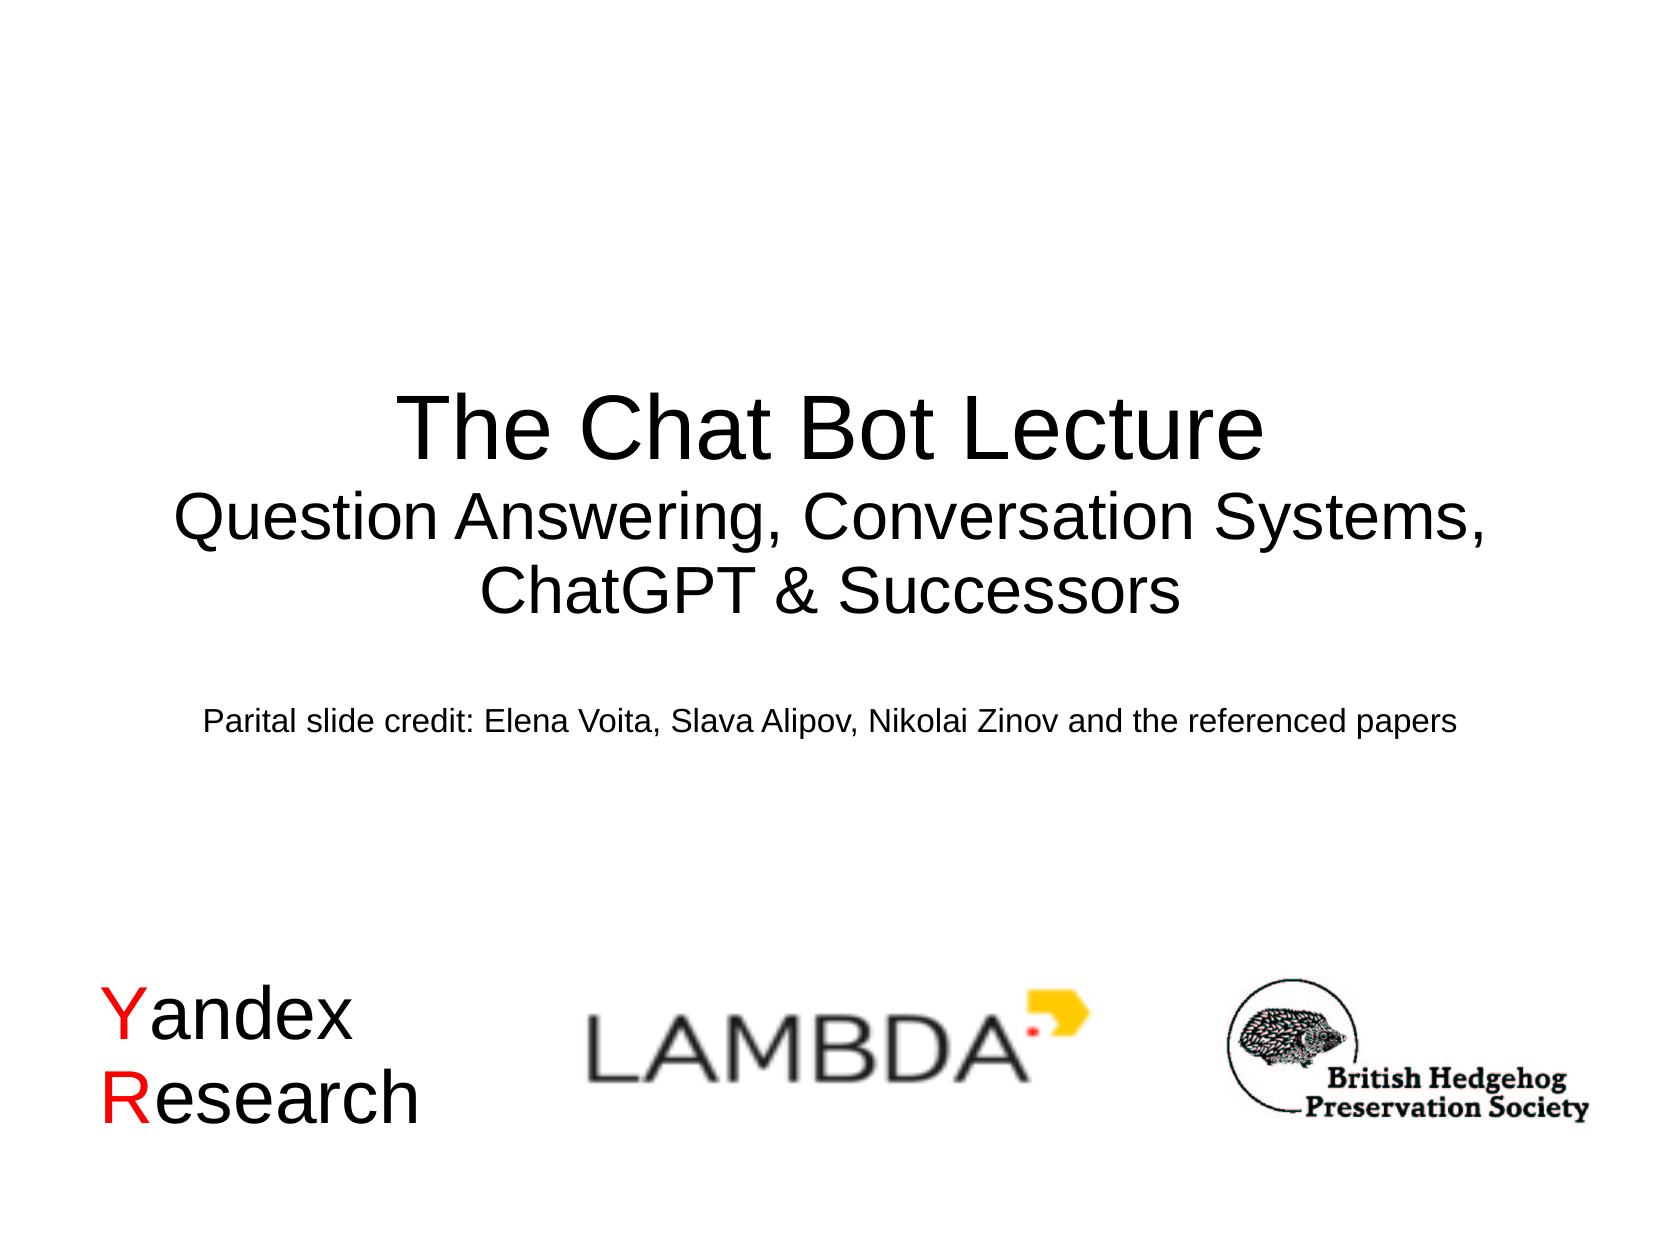

The Chat Bot Lecture
Question Answering, Conversation Systems,
ChatGPT & Successors
Parital slide credit: Elena Voita, Slava Alipov, Nikolai Zinov and the referenced papers
Yandex
Research
1